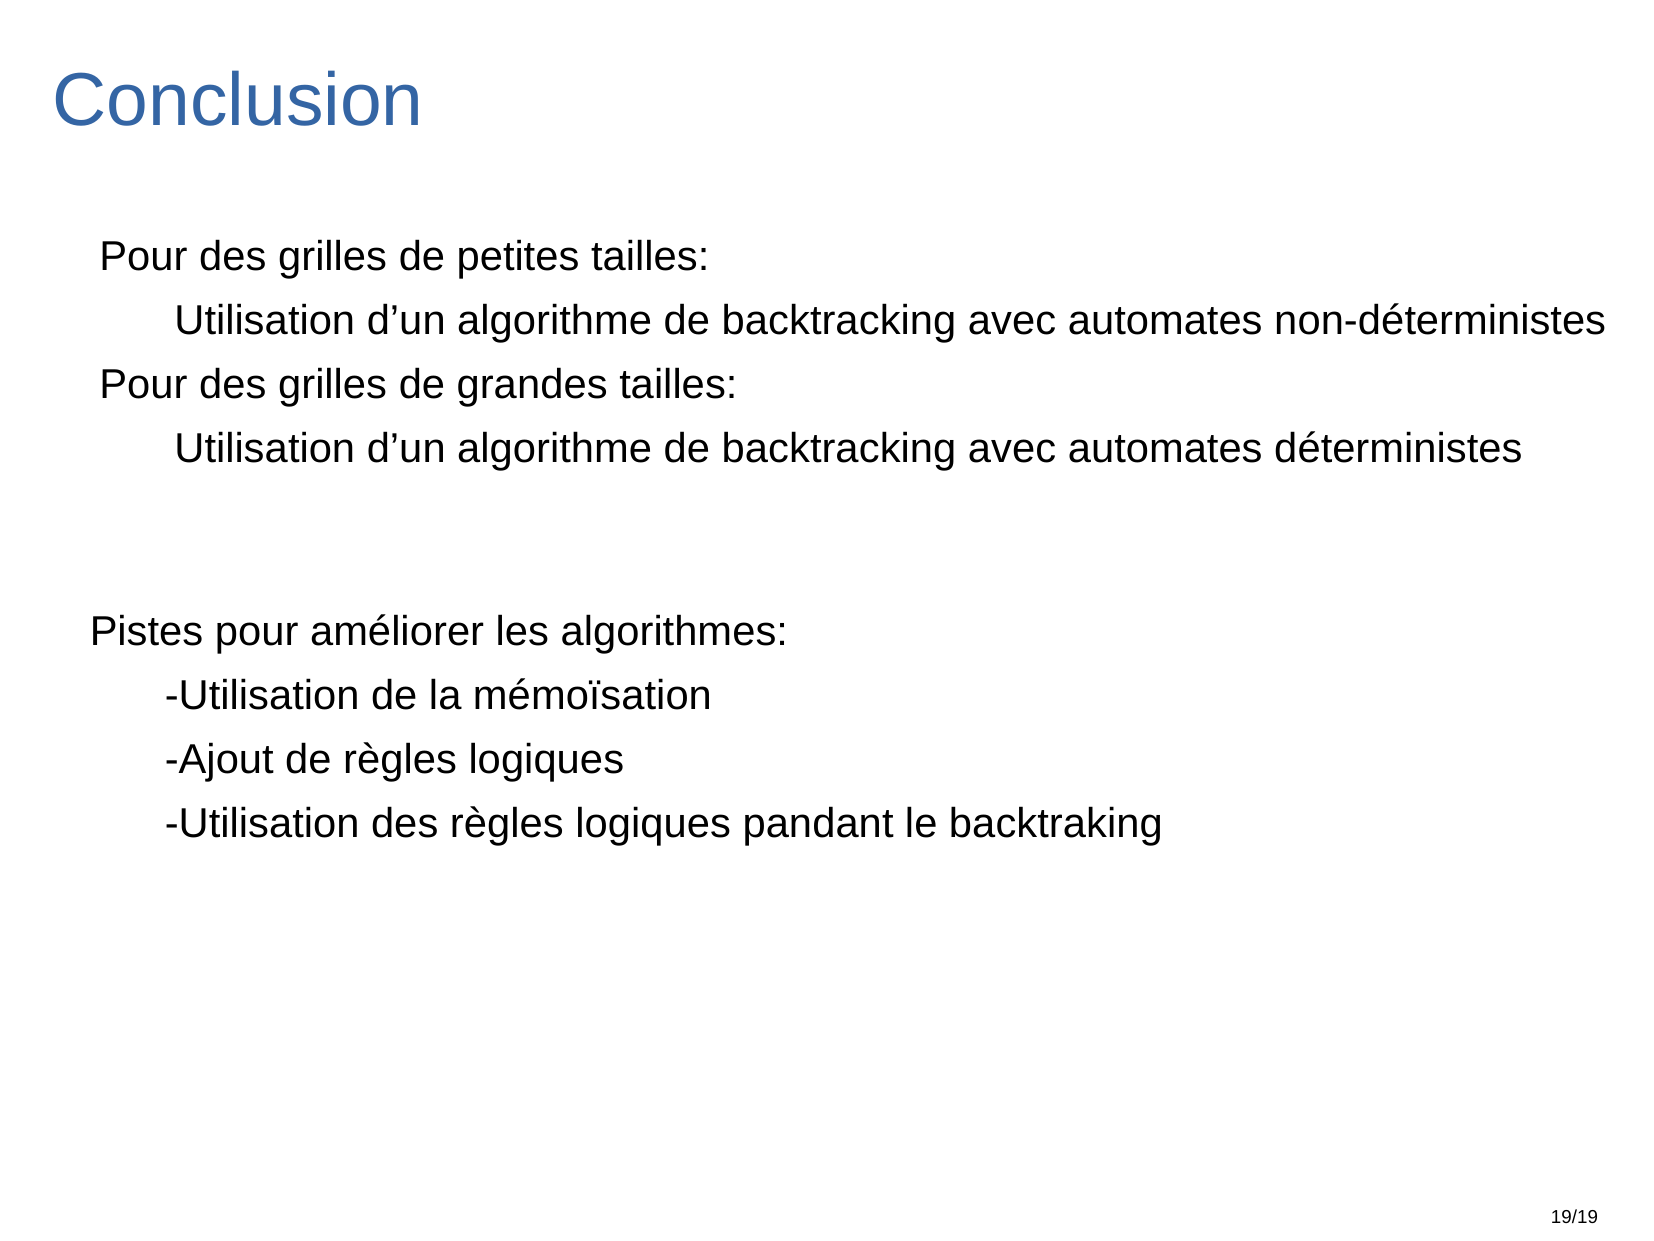

Conclusion
Pour des grilles de petites tailles:
	Utilisation d’un algorithme de backtracking avec automates non-déterministes
Pour des grilles de grandes tailles:
	Utilisation d’un algorithme de backtracking avec automates déterministes
Pistes pour améliorer les algorithmes:
	-Utilisation de la mémoïsation
	-Ajout de règles logiques
	-Utilisation des règles logiques pandant le backtraking
19/19